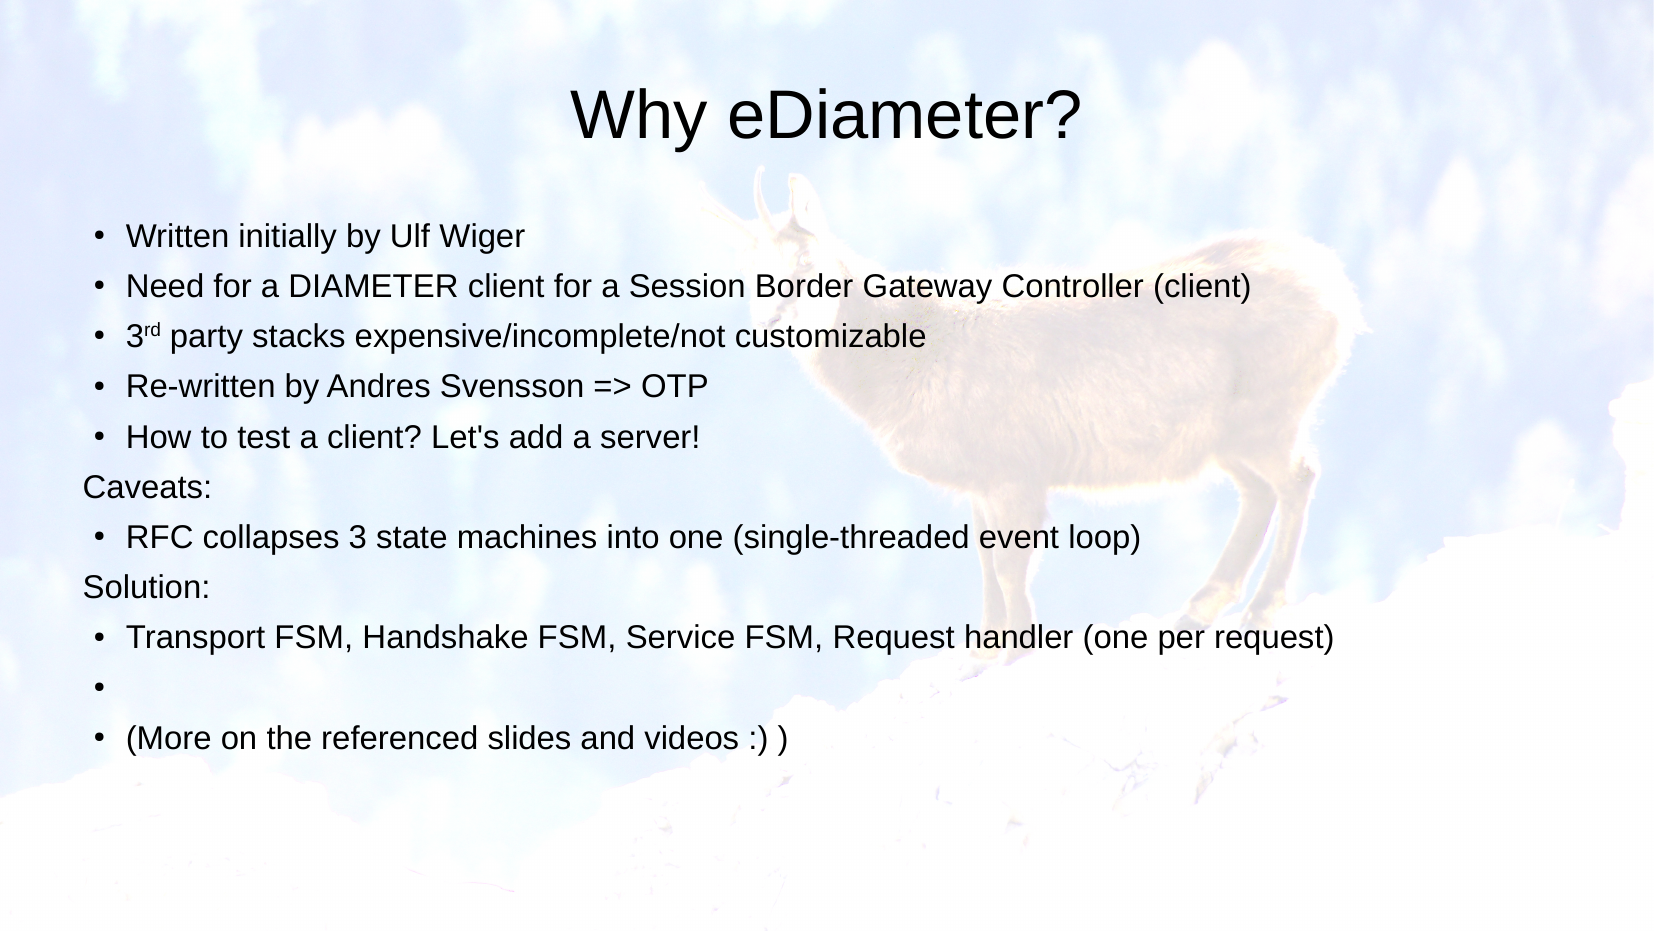

# Why eDiameter?
Written initially by Ulf Wiger
Need for a DIAMETER client for a Session Border Gateway Controller (client)
3rd party stacks expensive/incomplete/not customizable
Re-written by Andres Svensson => OTP
How to test a client? Let's add a server!
Caveats:
RFC collapses 3 state machines into one (single-threaded event loop)
Solution:
Transport FSM, Handshake FSM, Service FSM, Request handler (one per request)
(More on the referenced slides and videos :) )